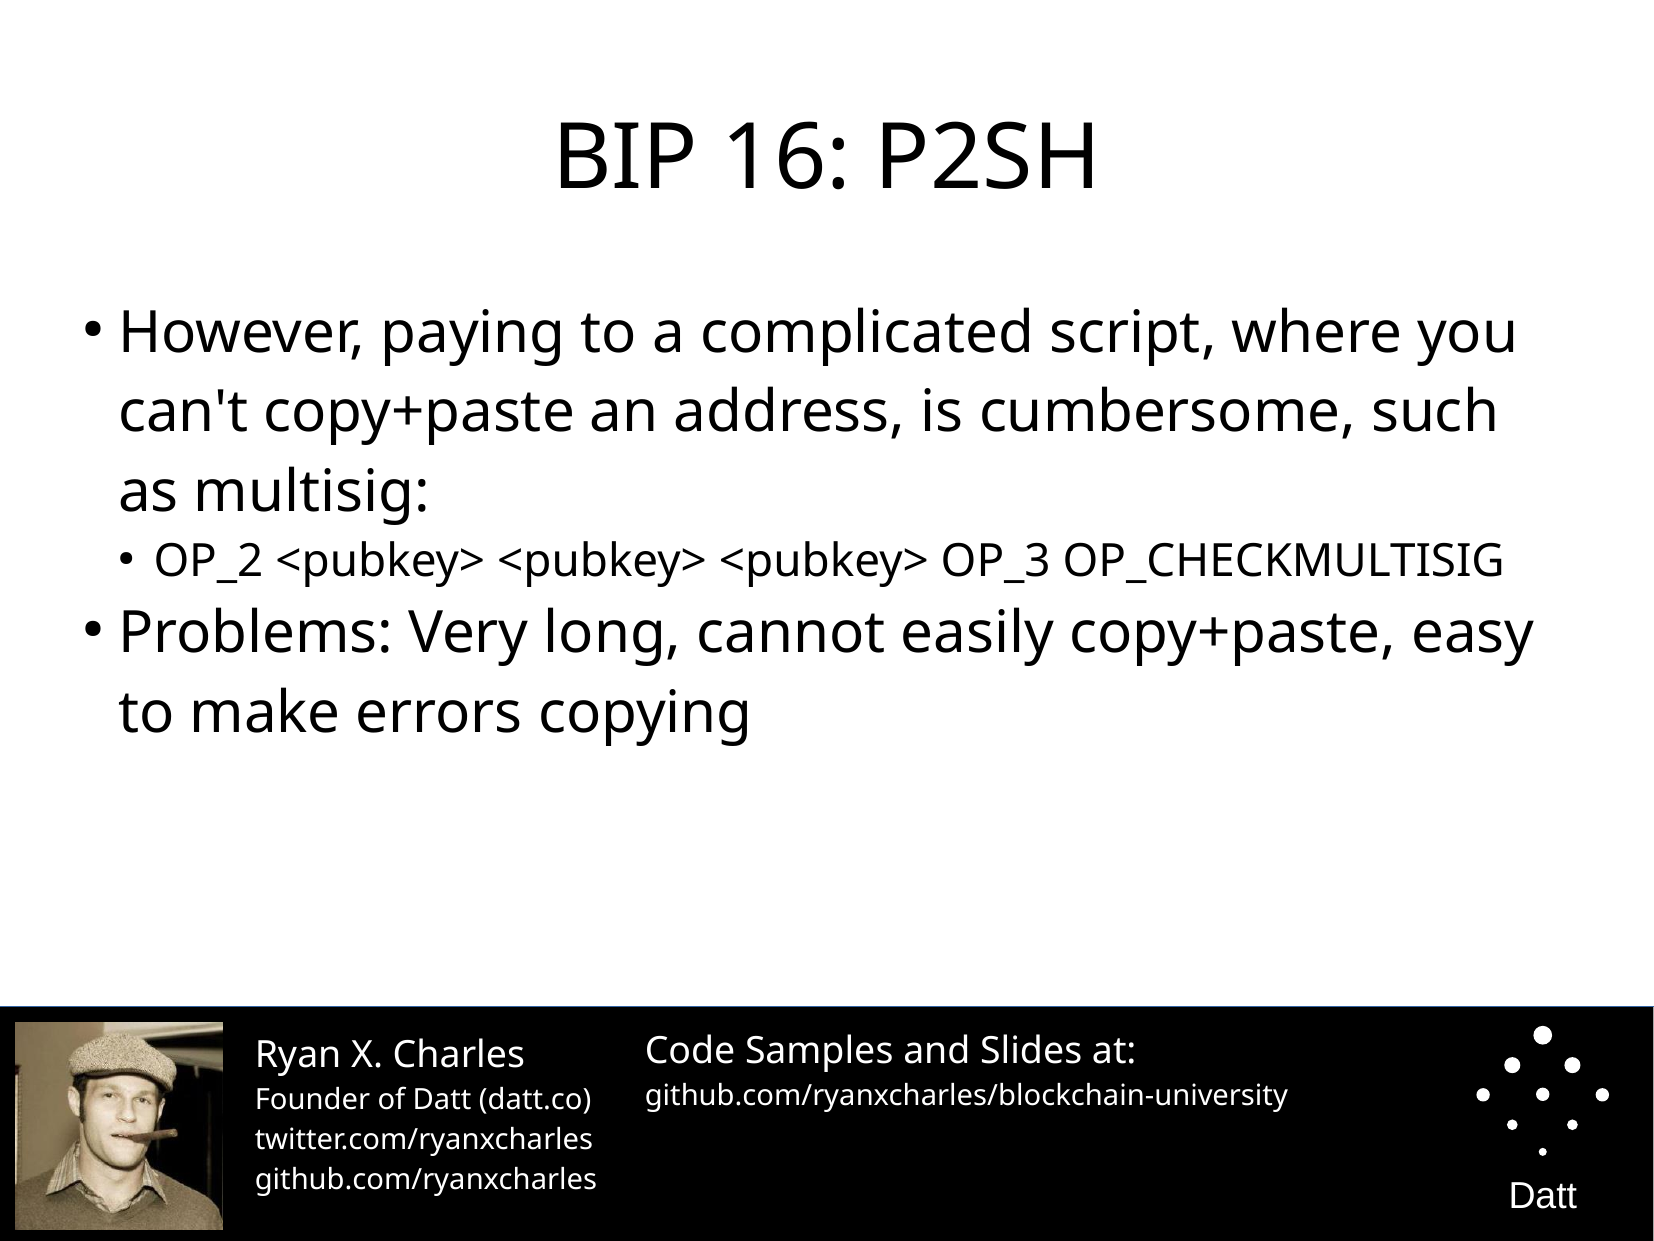

BIP 16: P2SH
# However, paying to a complicated script, where you can't copy+paste an address, is cumbersome, such as multisig:
OP_2 <pubkey> <pubkey> <pubkey> OP_3 OP_CHECKMULTISIG
Problems: Very long, cannot easily copy+paste, easy to make errors copying
Code Samples and Slides at:
github.com/ryanxcharles/blockchain-university
Ryan X. Charles
Founder of Datt (datt.co)
twitter.com/ryanxcharles
github.com/ryanxcharles
Datt